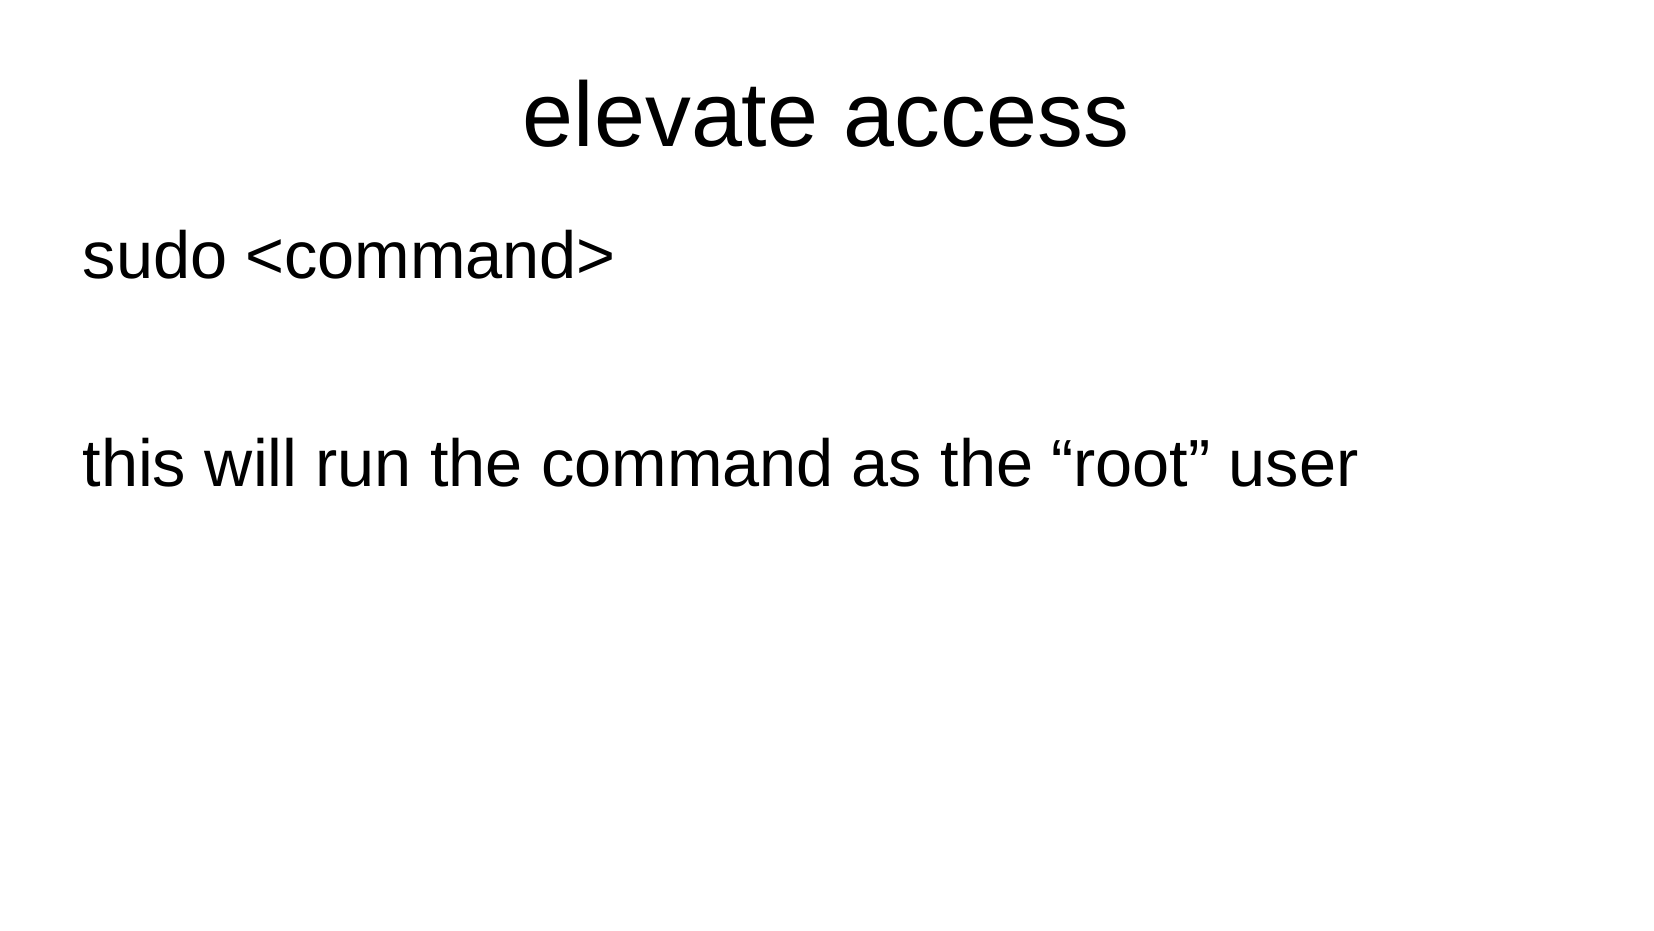

# elevate access
sudo <command>
this will run the command as the “root” user